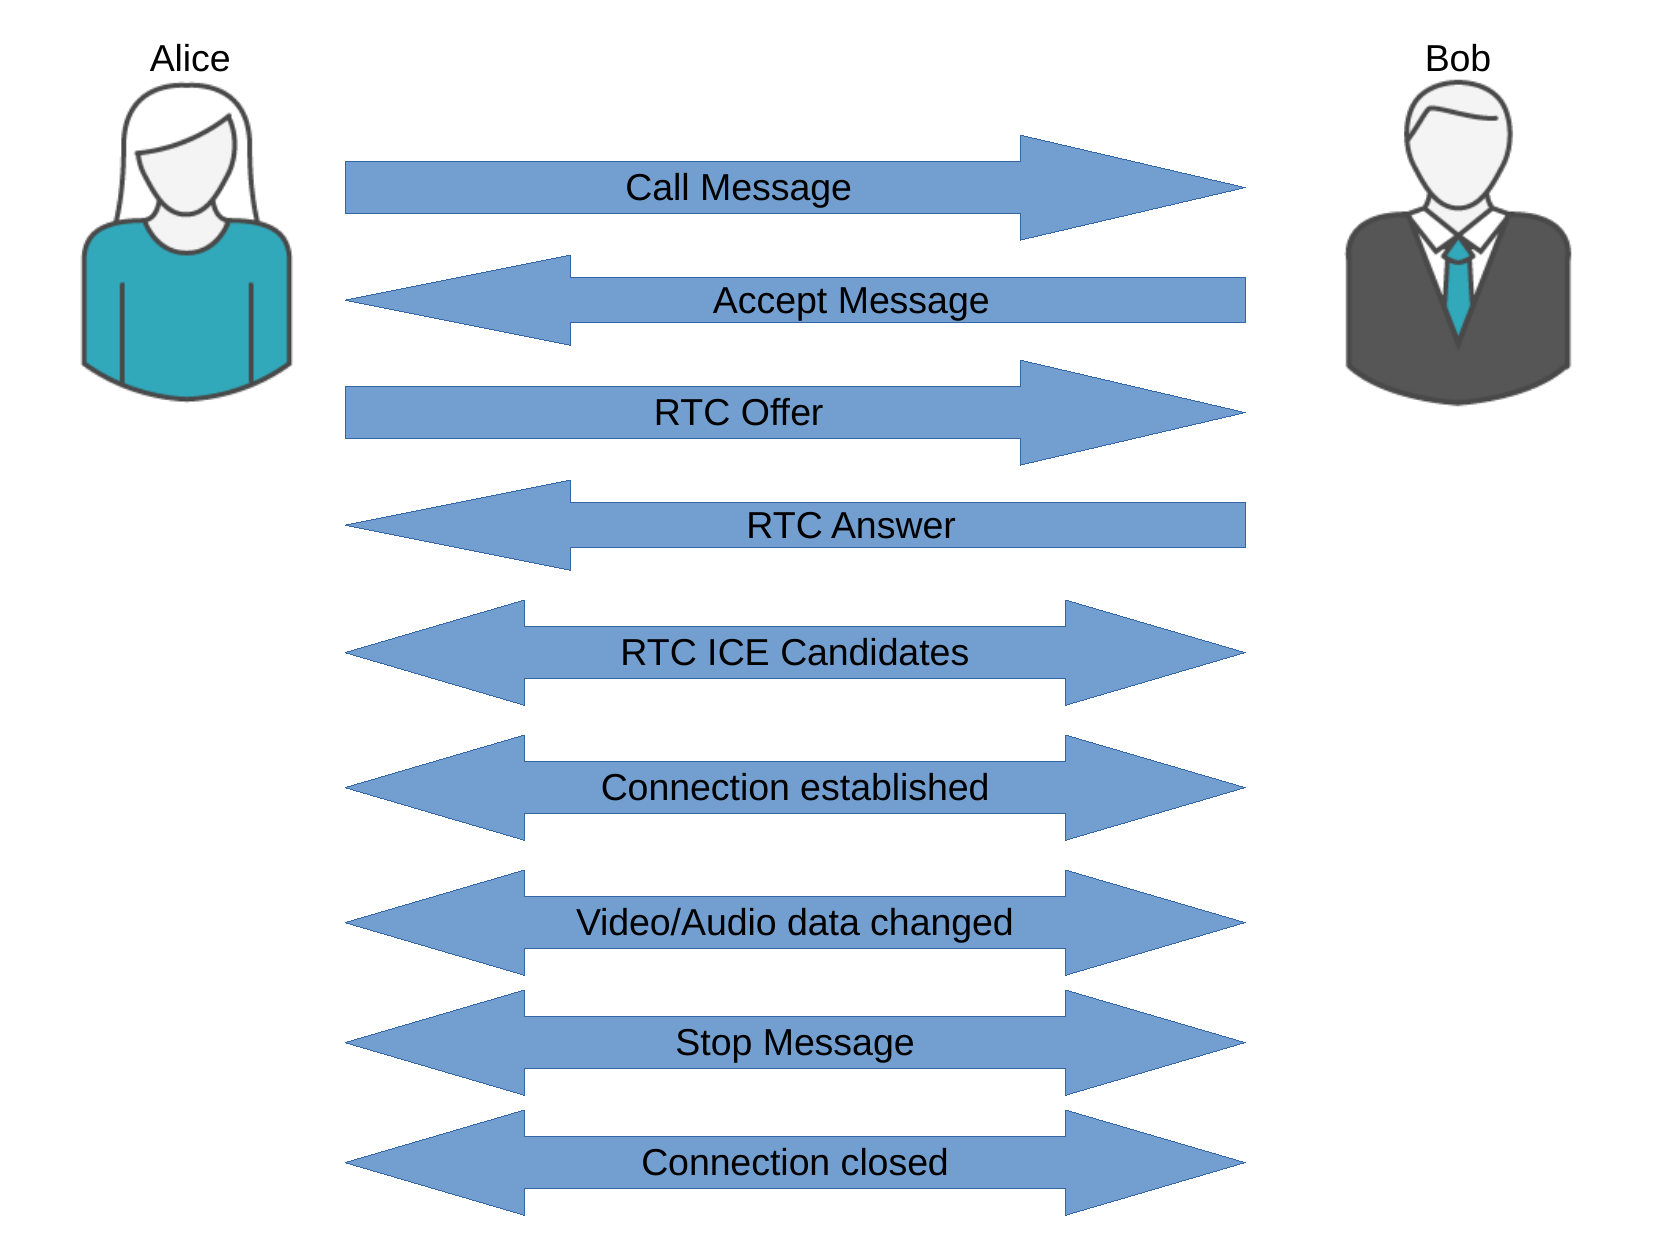

Alice
Bob
Call Message
Accept Message
RTC Offer
RTC Answer
RTC ICE Candidates
Connection established
Video/Audio data changed
Stop Message
Connection closed